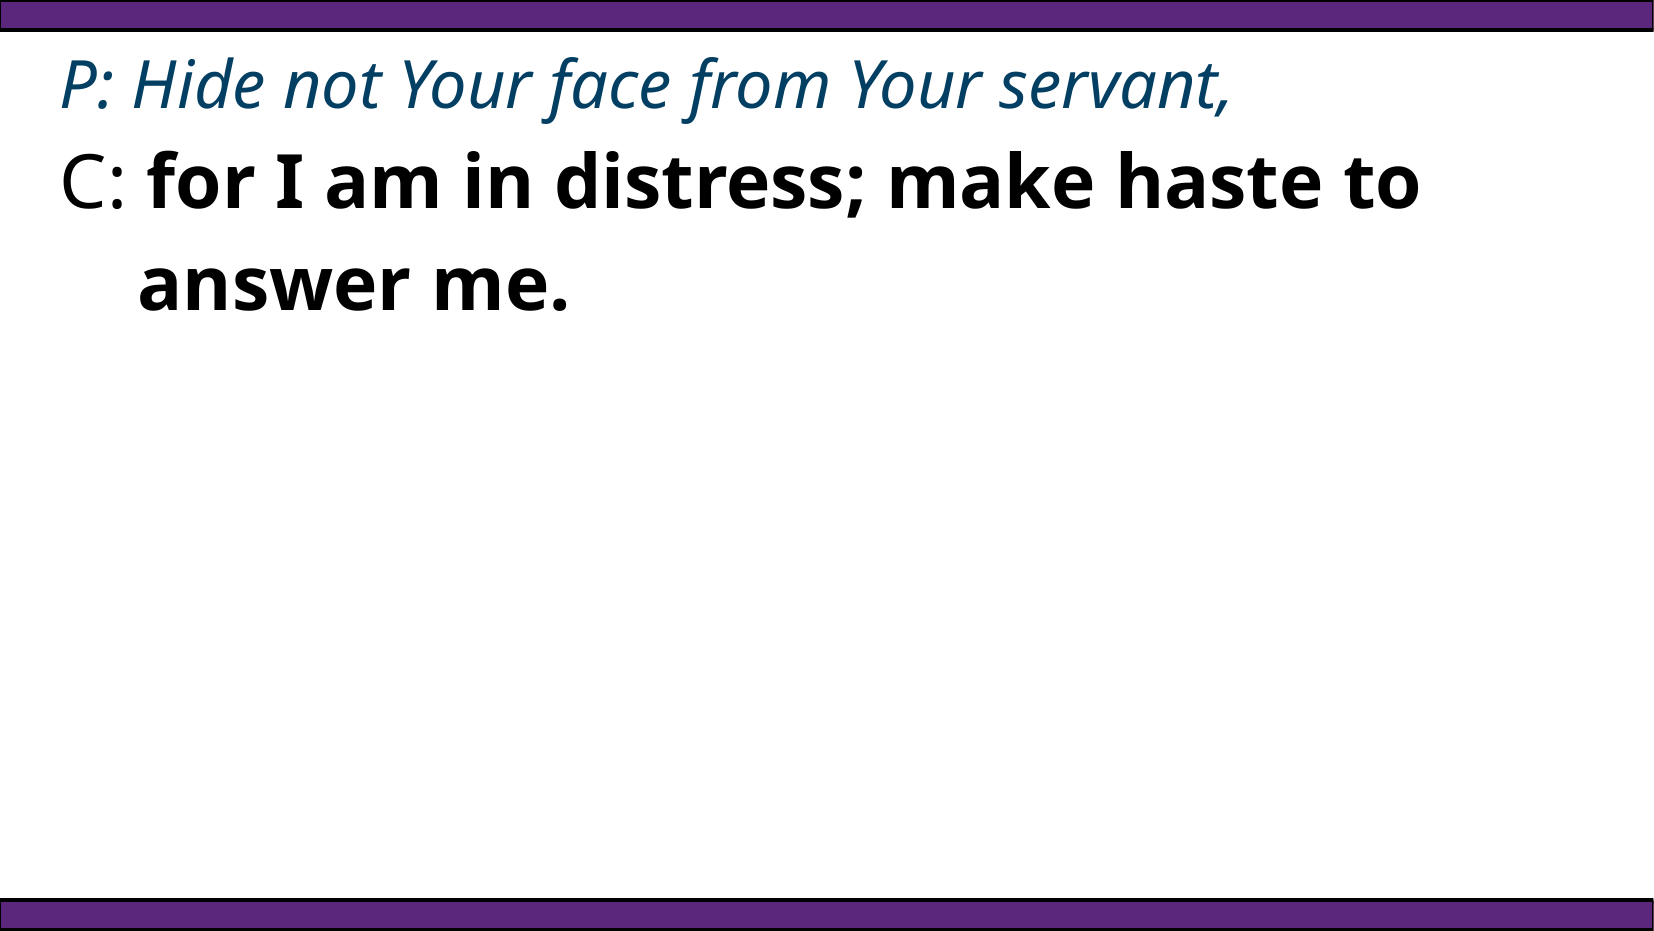

P: Hide not Your face from Your servant,
C: for I am in distress; make haste to
 answer me.